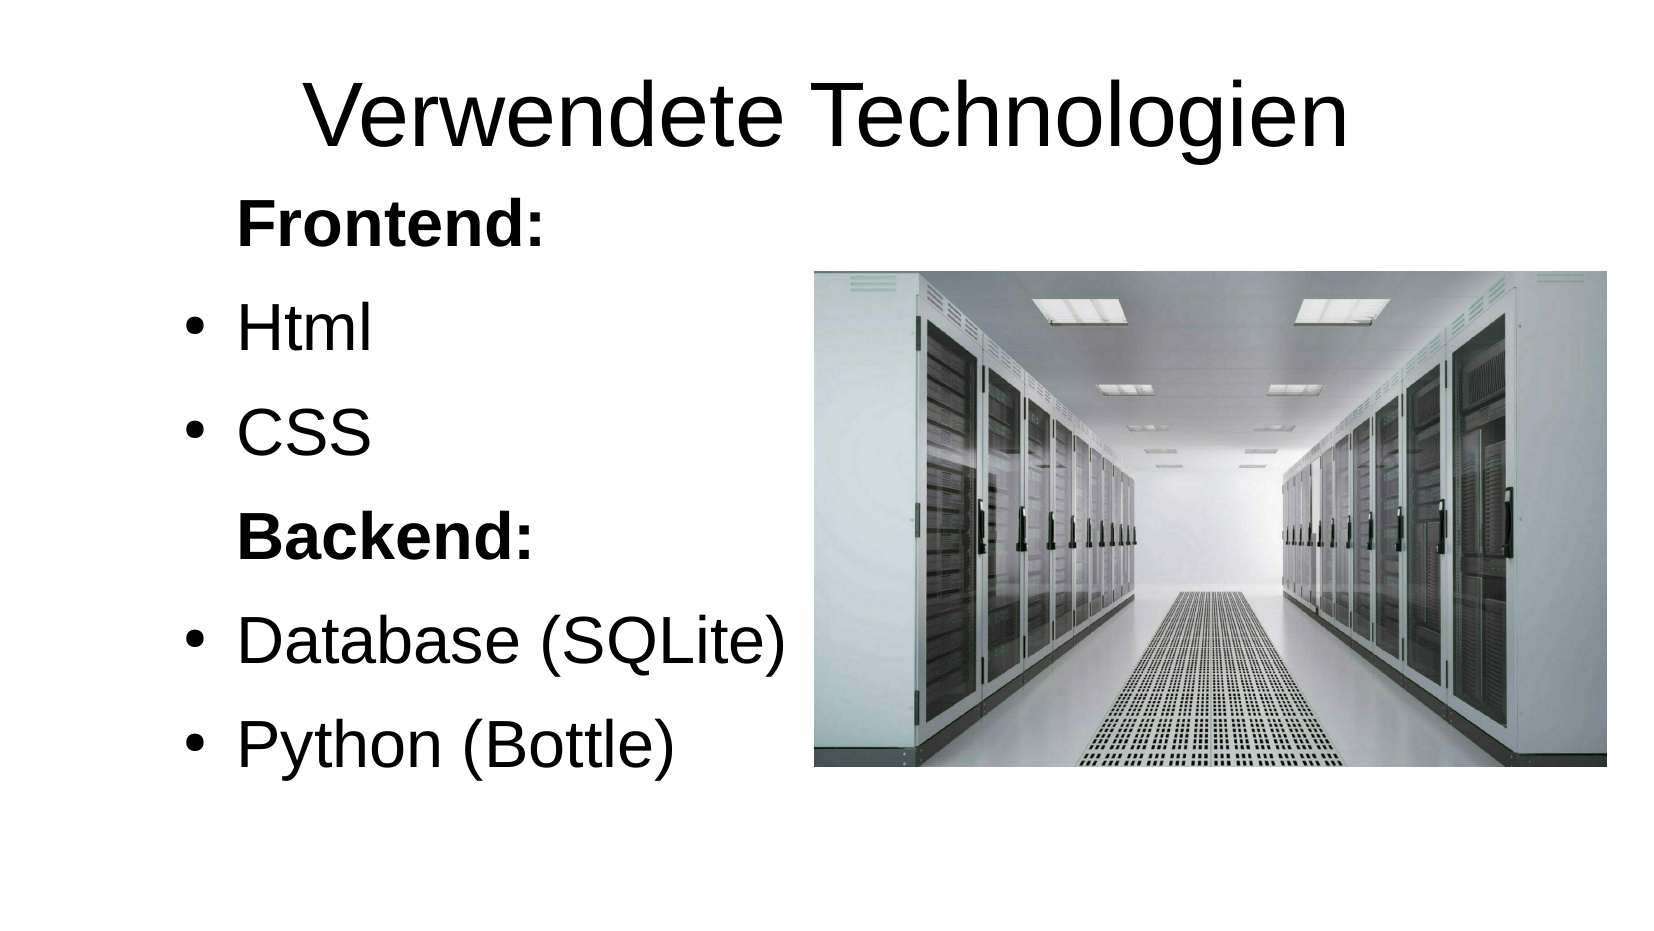

# Verwendete Technologien
Frontend:
Html
CSS
Backend:
Database (SQLite)
Python (Bottle)